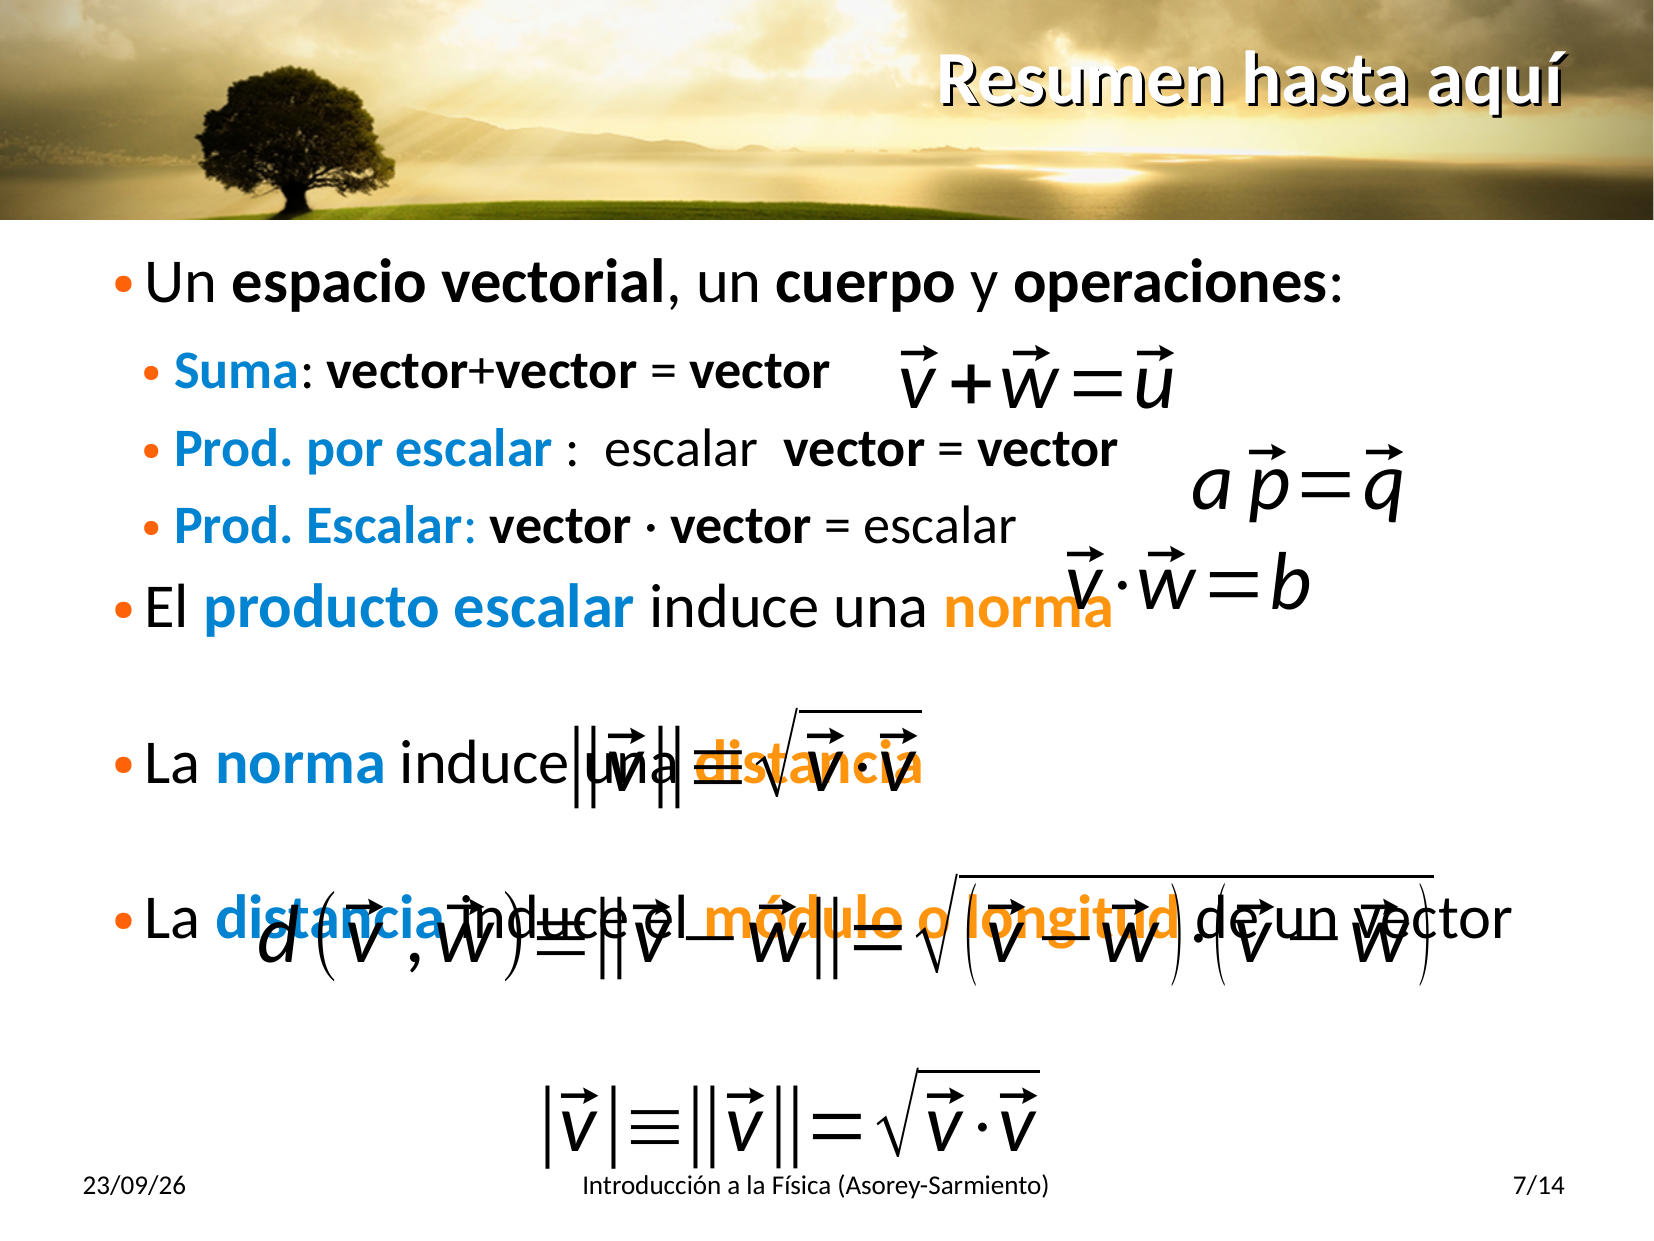

# Resumen hasta aquí
Un espacio vectorial, un cuerpo y operaciones:
Suma: vector+vector = vector
Prod. por escalar : escalar vector = vector
Prod. Escalar: vector · vector = escalar
El producto escalar induce una norma
La norma induce una distancia
La distancia induce el módulo o longitud de un vector
Introducción a la Física (Asorey-Sarmiento)
7